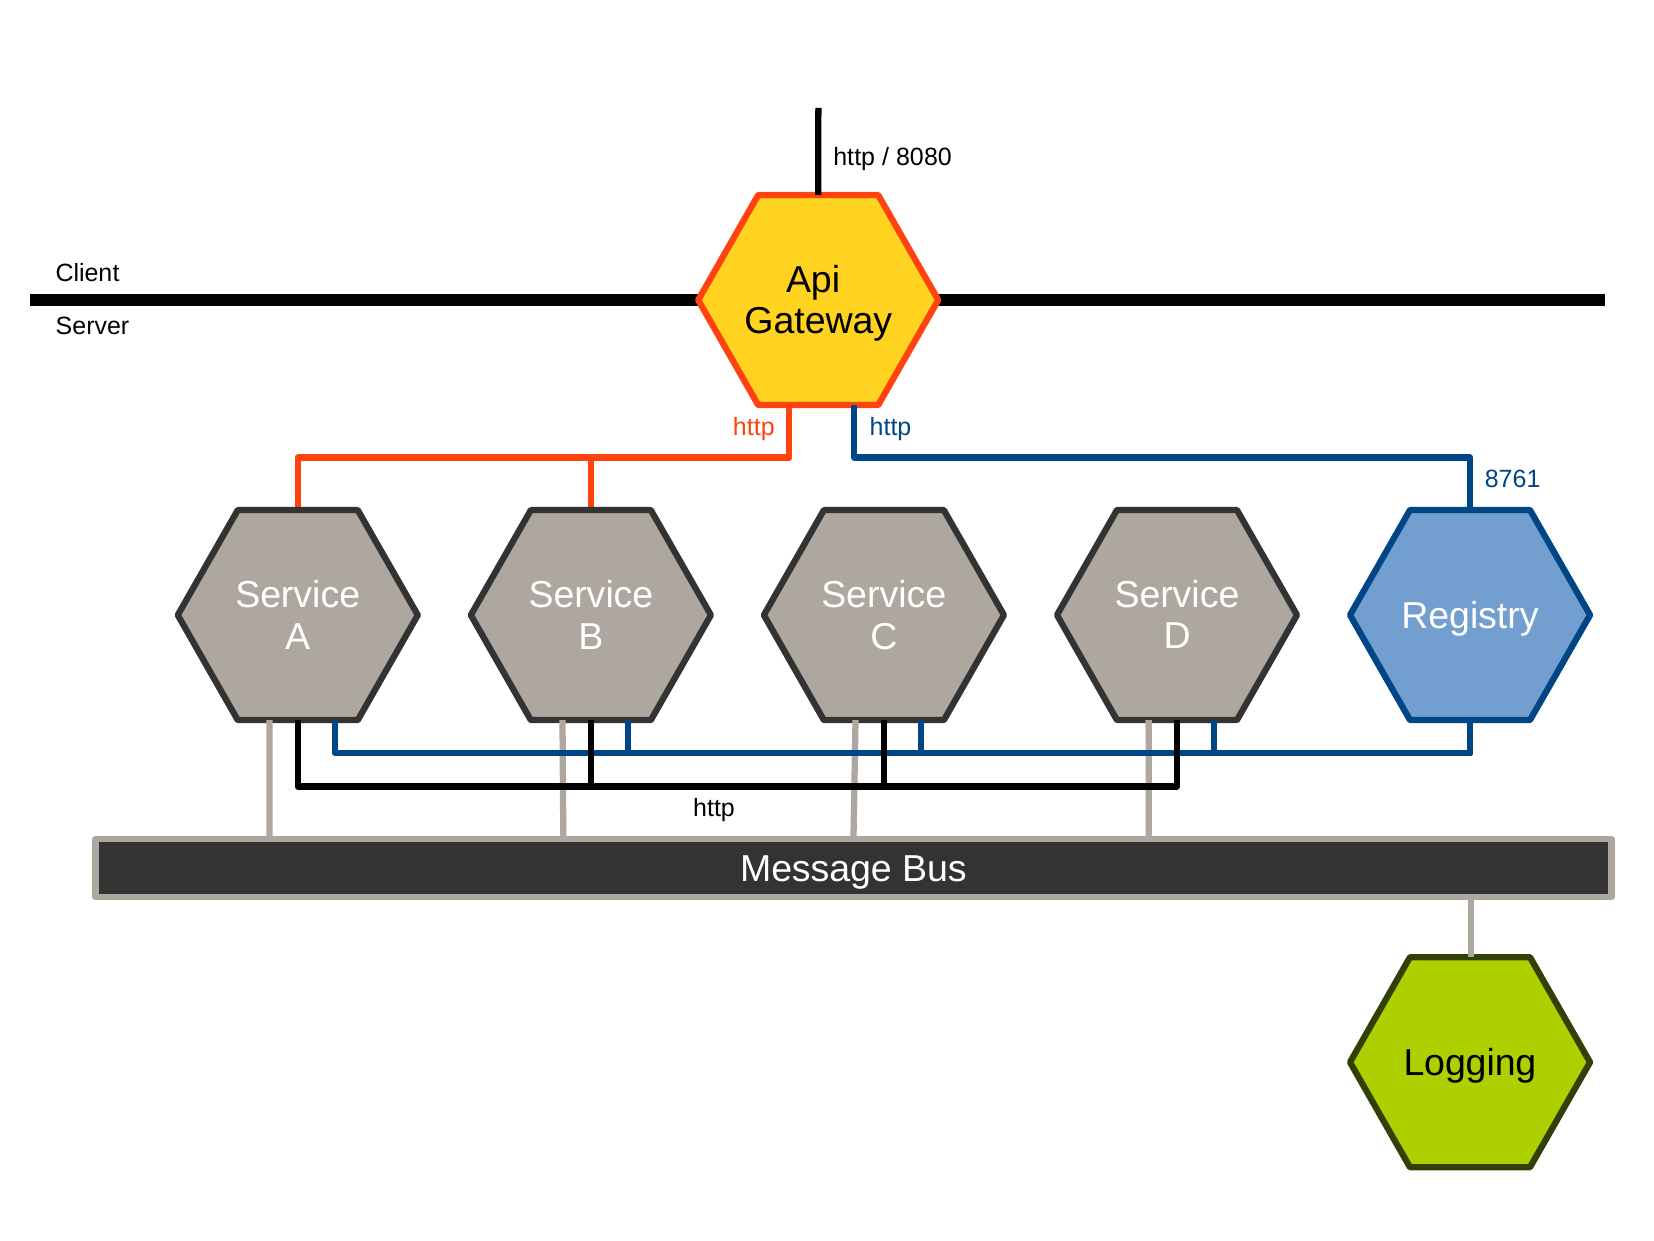

http / 8080
Api
Gateway
Client
Server
http
http
8761
Service
D
Registry
Service
A
Service
B
Service
C
http
Message Bus
Logging